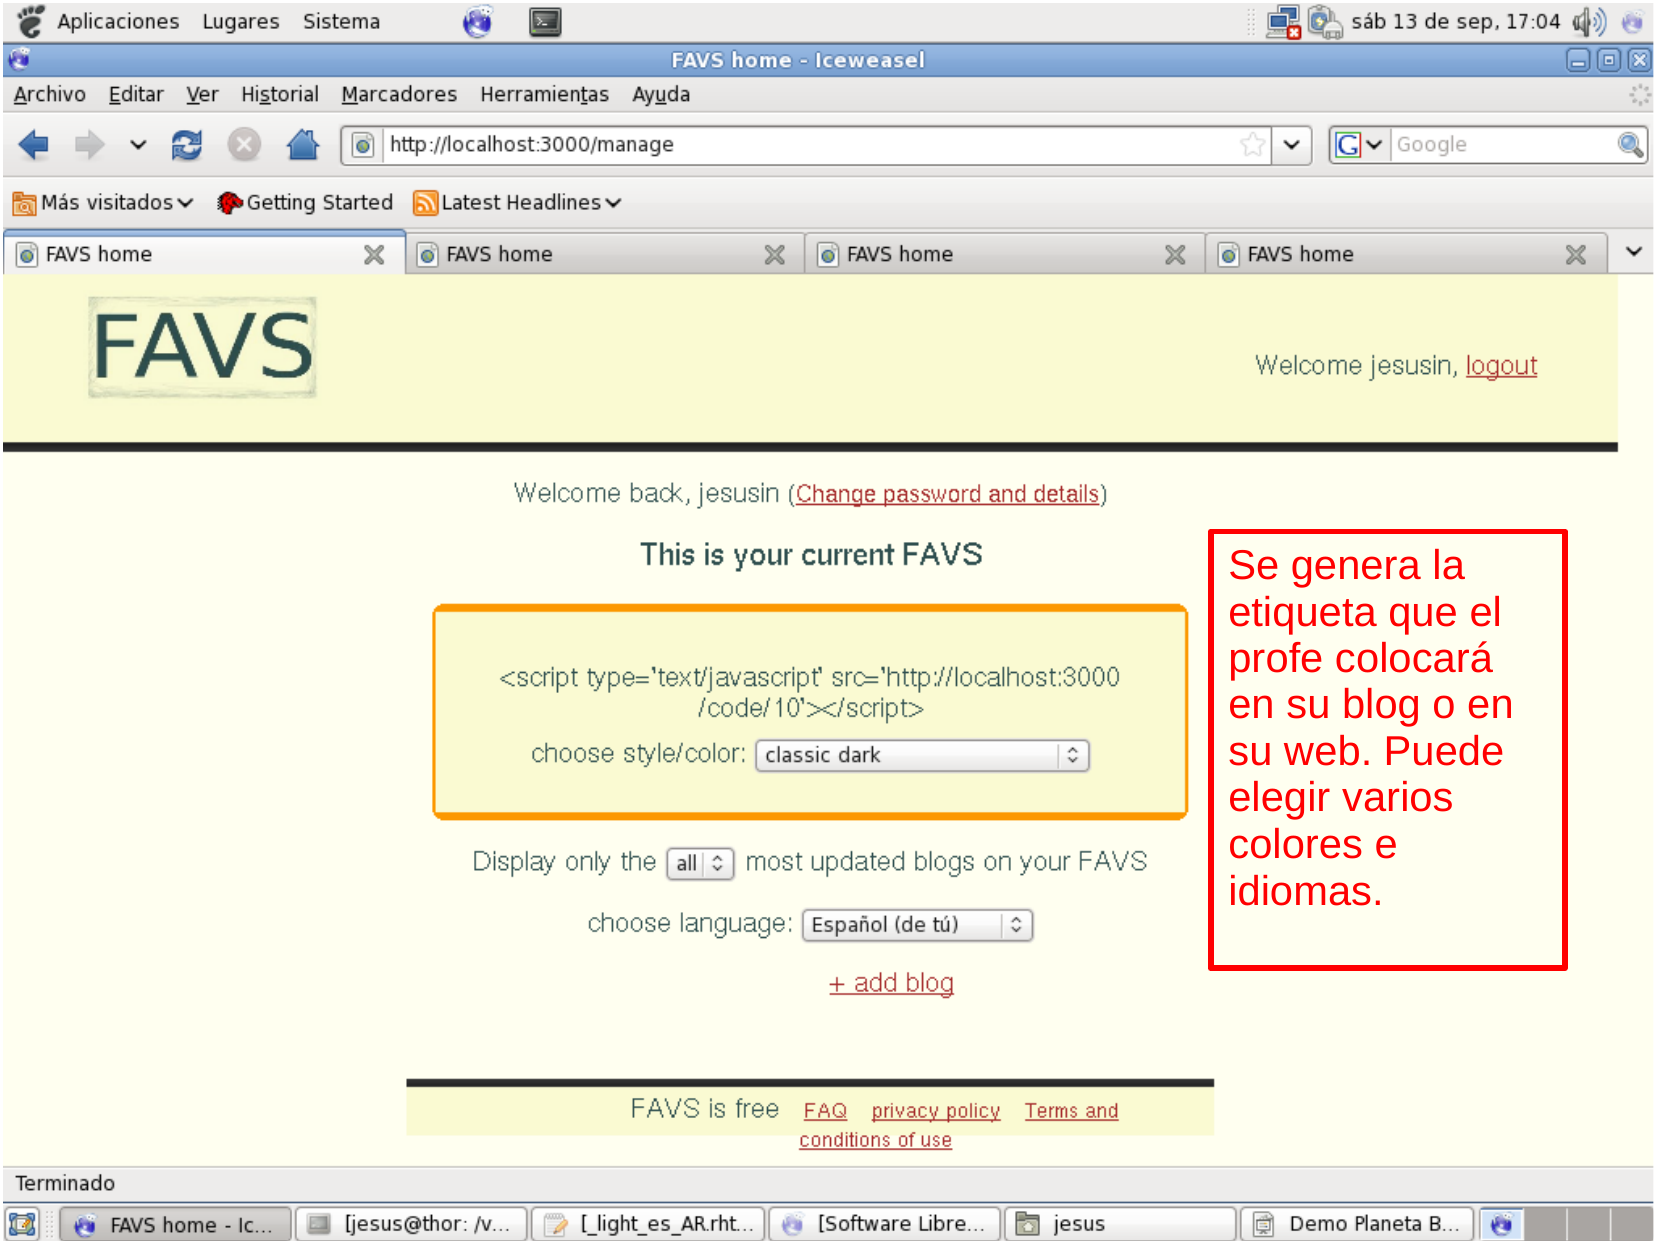

Se genera la etiqueta que el profe colocará en su blog o en su web. Puede elegir varios colores e idiomas.